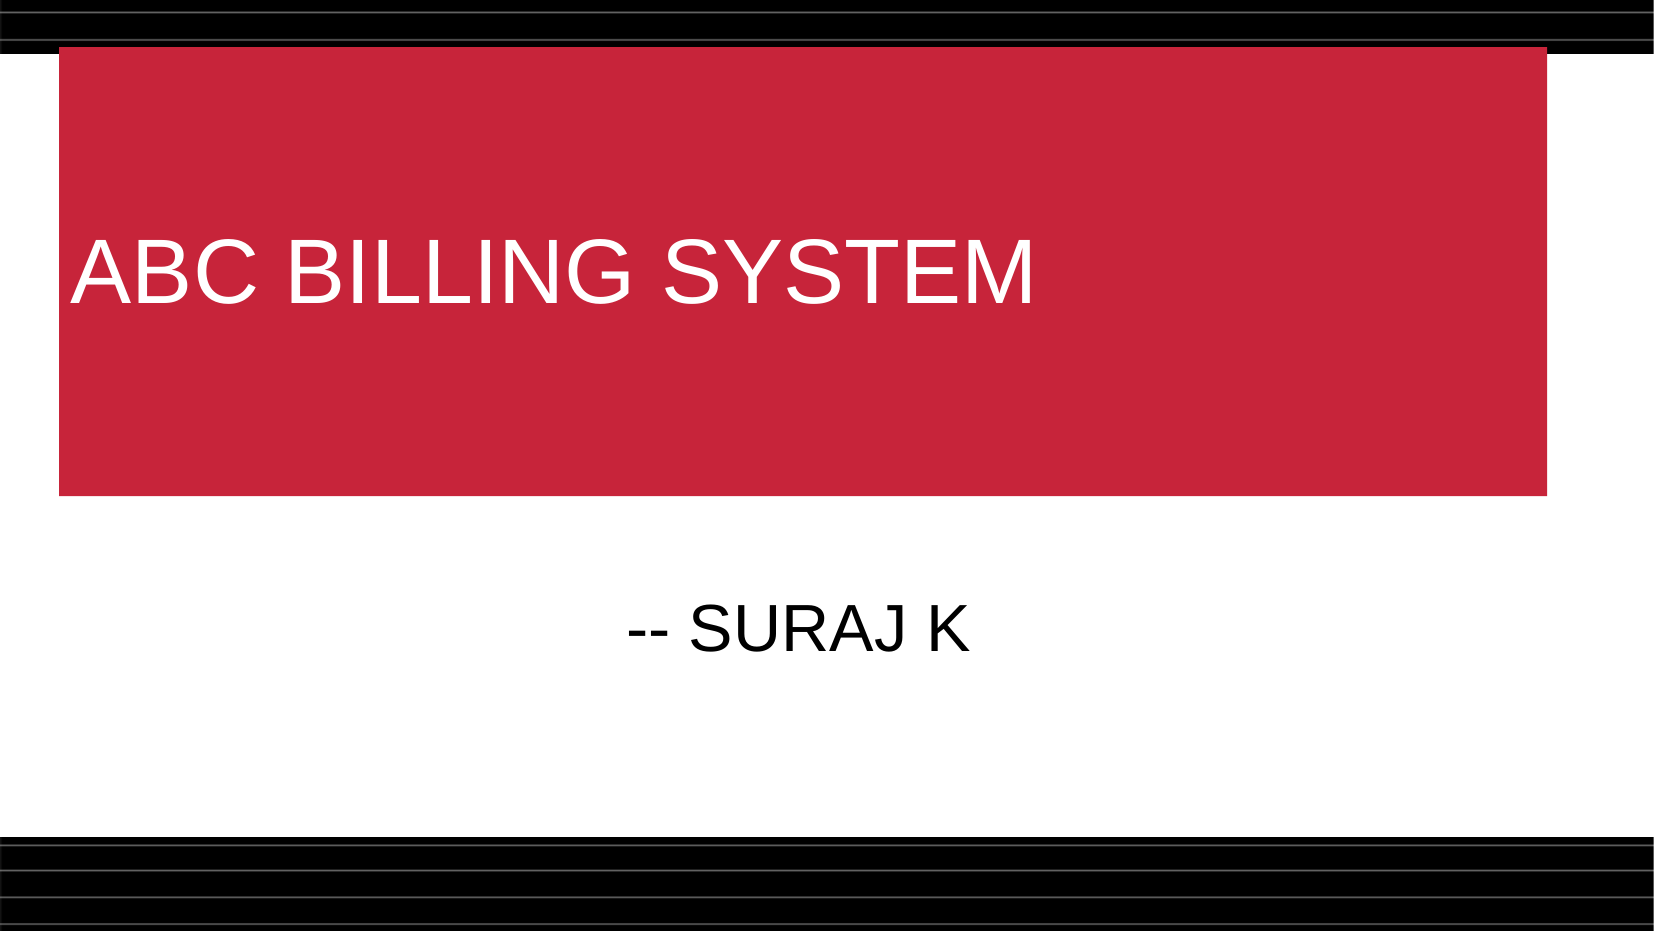

# ABC BILLING SYSTEM
-- SURAJ K